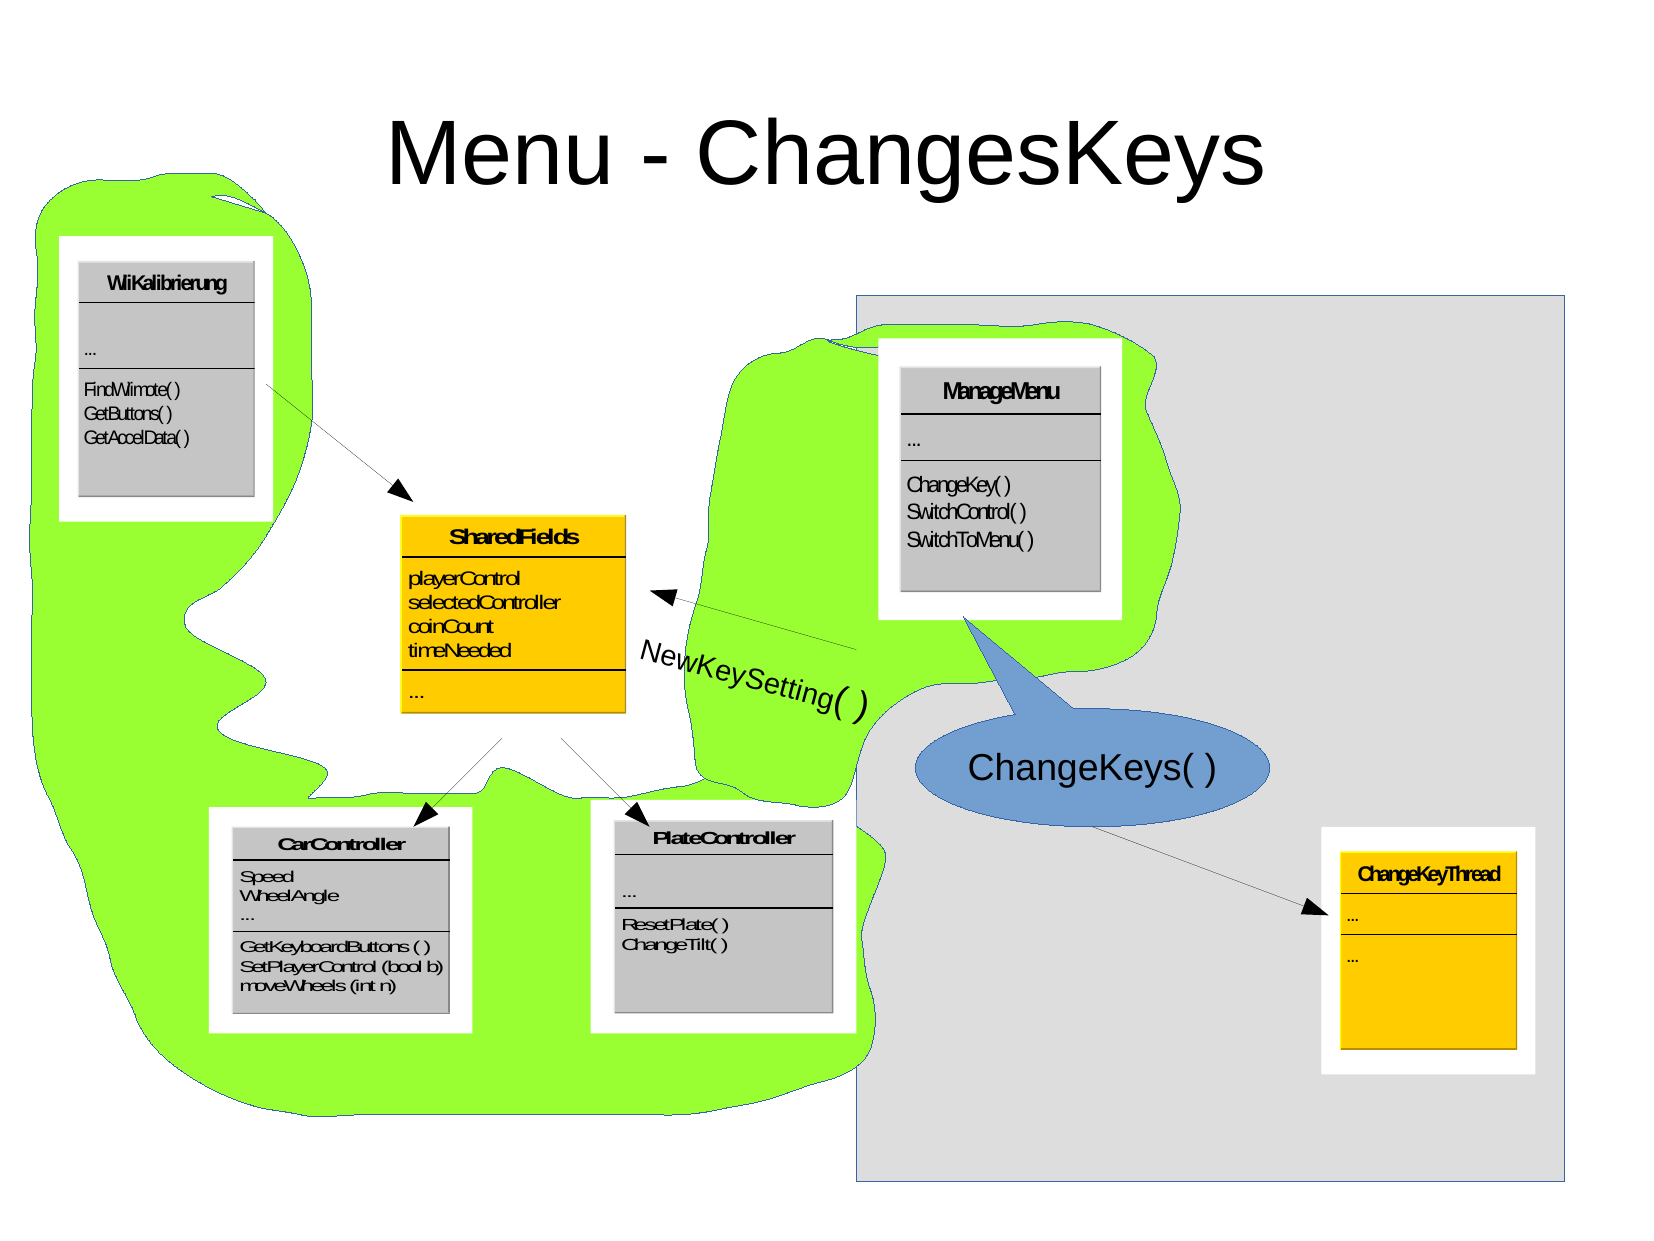

# Menu - ChangesKeys
NewKeySetting( )
ChangeKeys( )